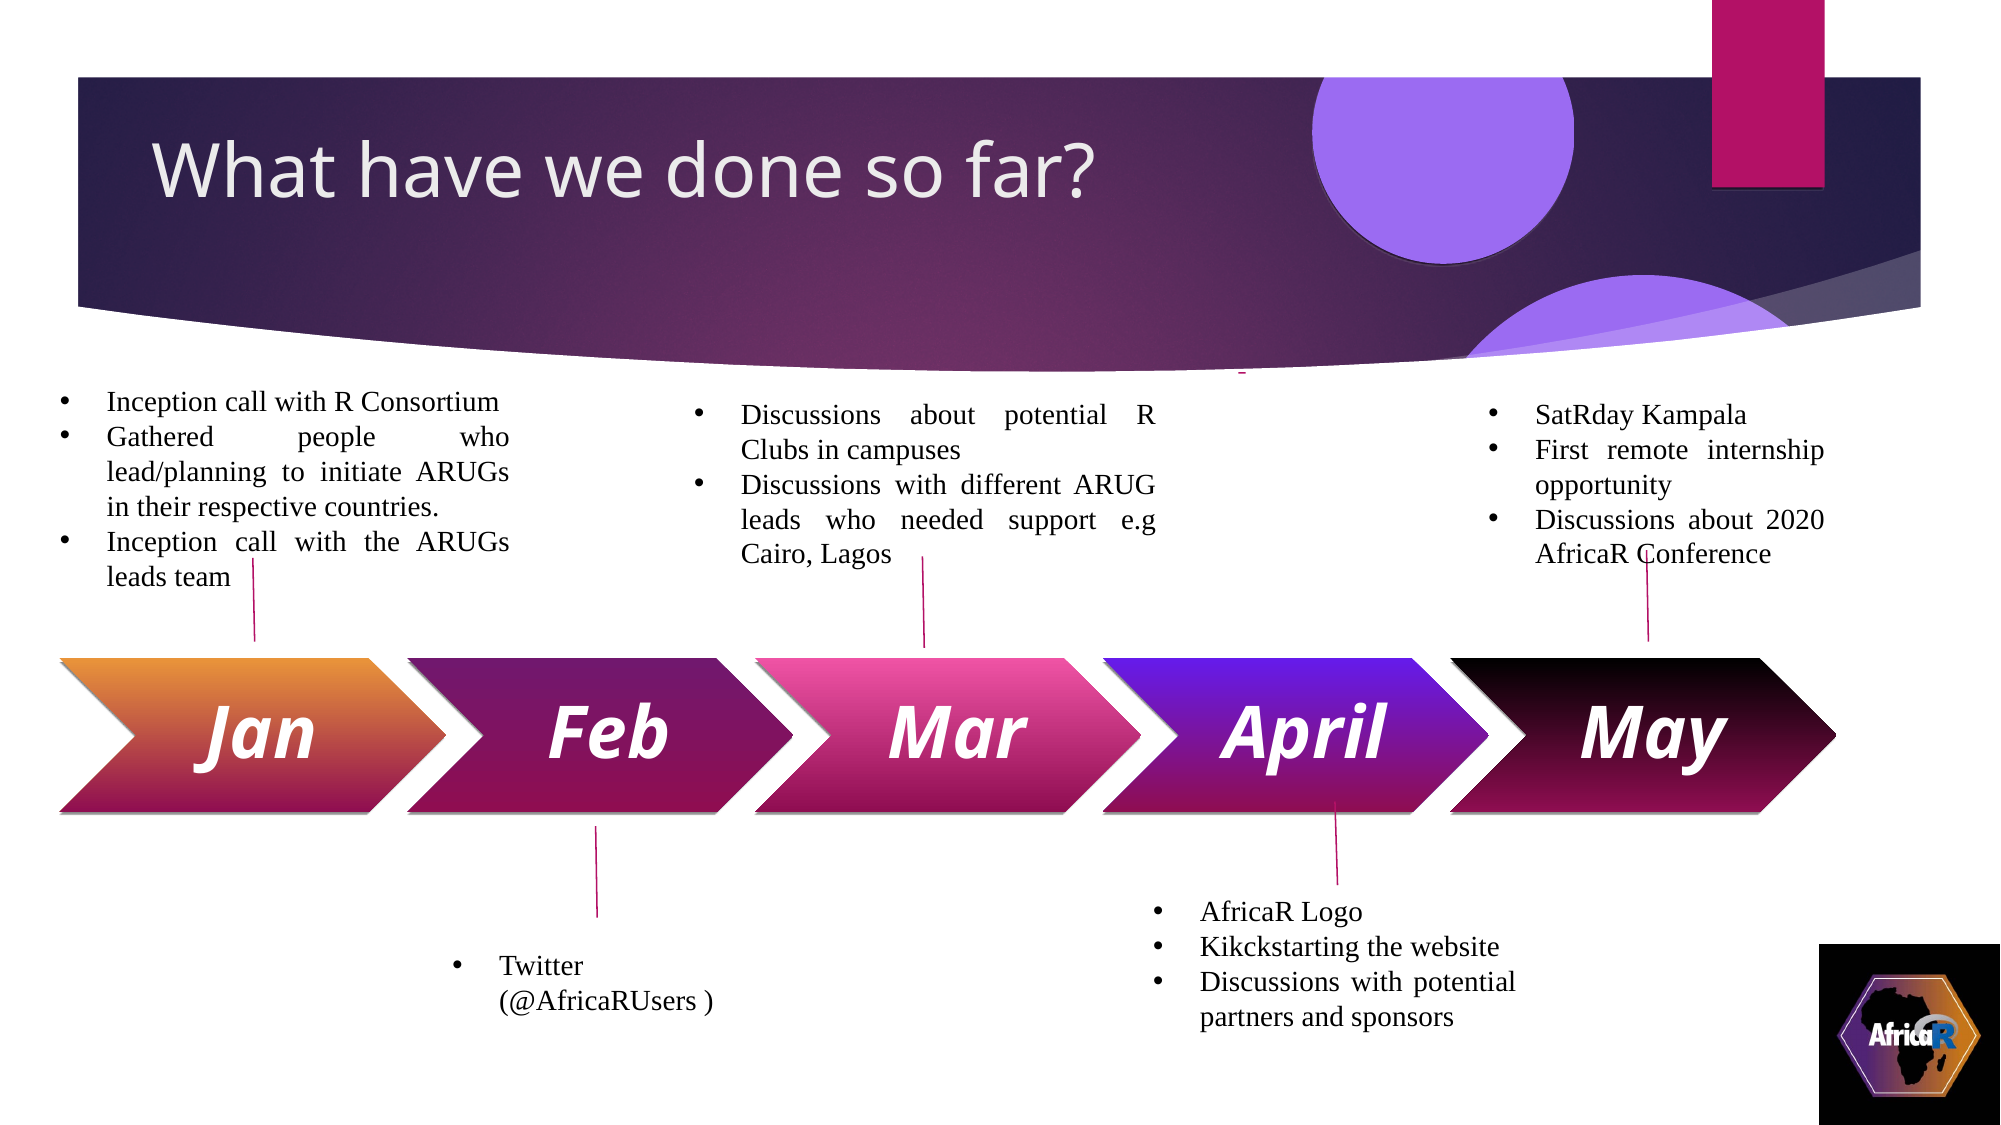

What have we done so far?
Inception call with R Consortium
Gathered people who lead/planning to initiate ARUGs in their respective countries.
Inception call with the ARUGs leads team
Discussions about potential R Clubs in campuses
Discussions with different ARUG leads who needed support e.g Cairo, Lagos
SatRday Kampala
First remote internship opportunity
Discussions about 2020 AfricaR Conference
Jan
Feb
Mar
April
May
AfricaR Logo
Kikckstarting the website
Discussions with potential partners and sponsors
Twitter (@AfricaRUsers )